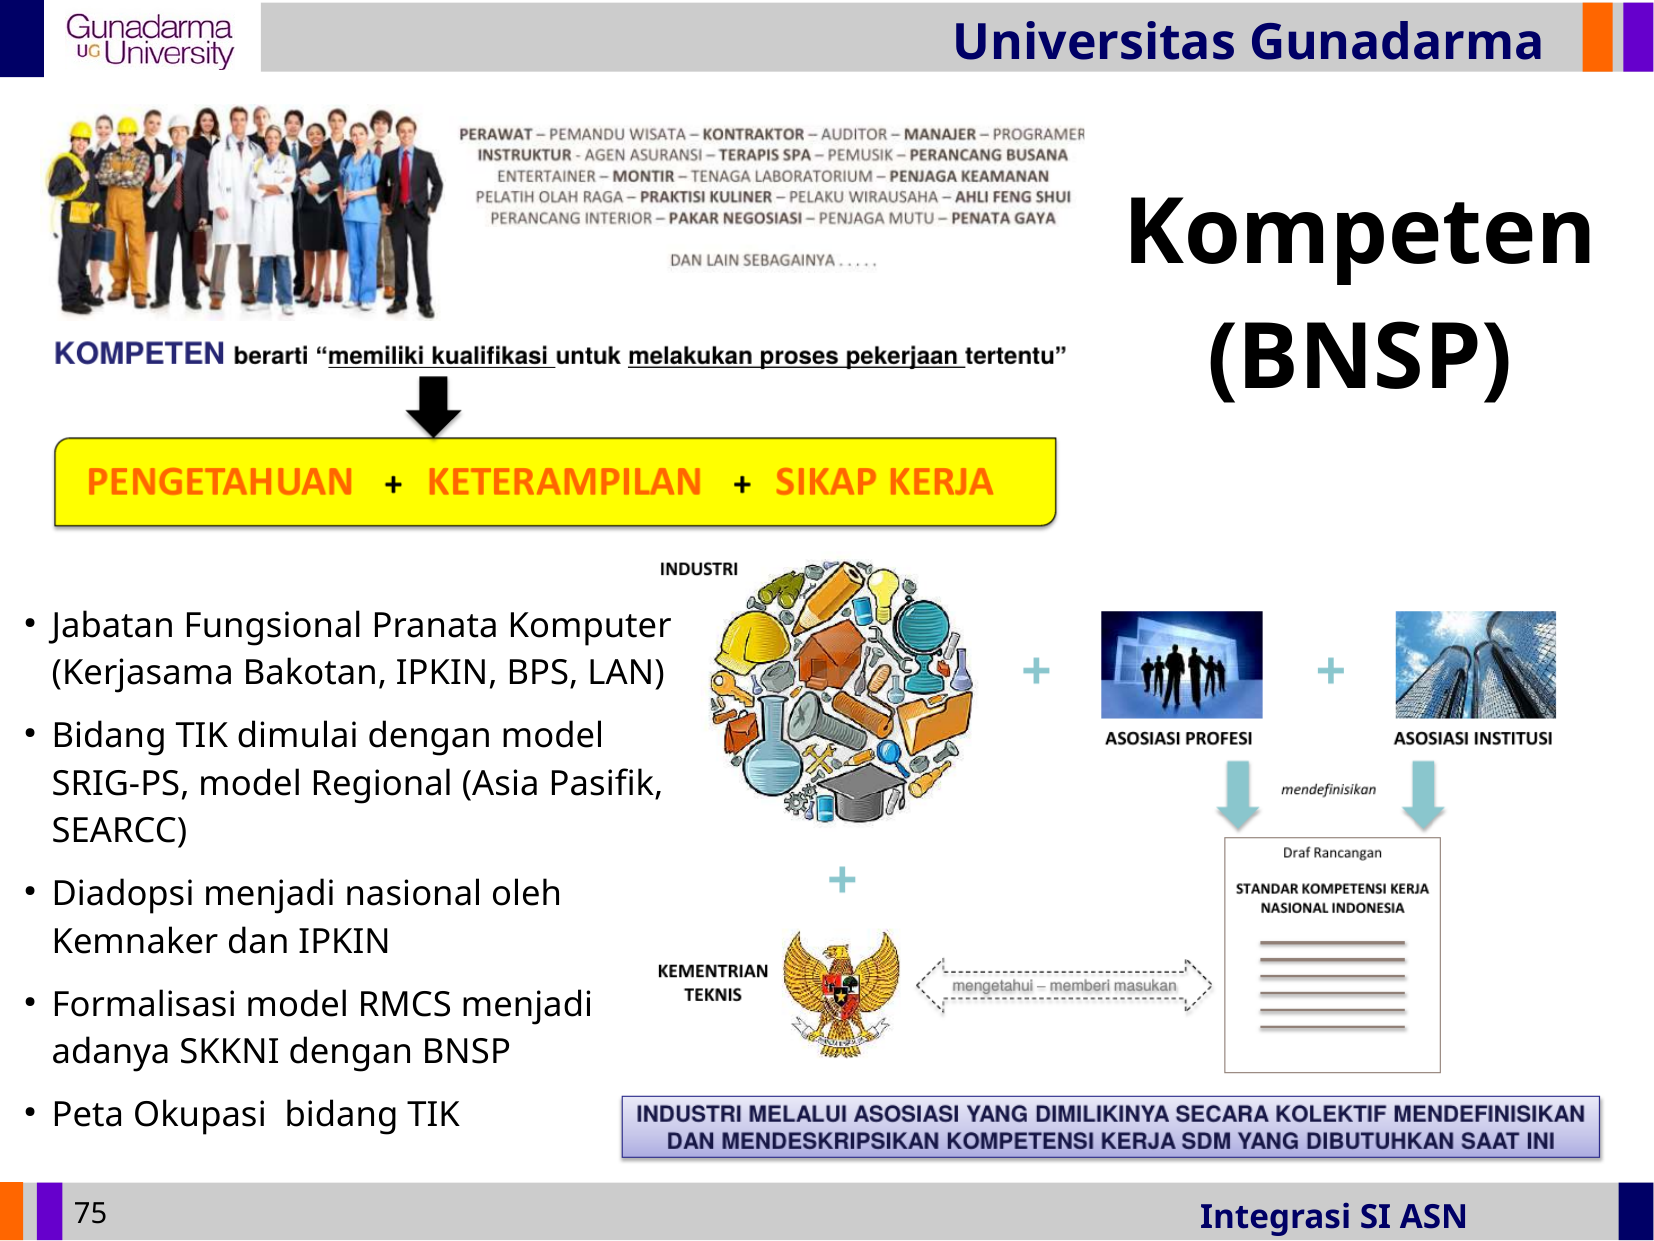

# Kompeten (BNSP)
Jabatan Fungsional Pranata Komputer (Kerjasama Bakotan, IPKIN, BPS, LAN)
Bidang TIK dimulai dengan model SRIG-PS, model Regional (Asia Pasifik, SEARCC)
Diadopsi menjadi nasional oleh Kemnaker dan IPKIN
Formalisasi model RMCS menjadi adanya SKKNI dengan BNSP
Peta Okupasi bidang TIK